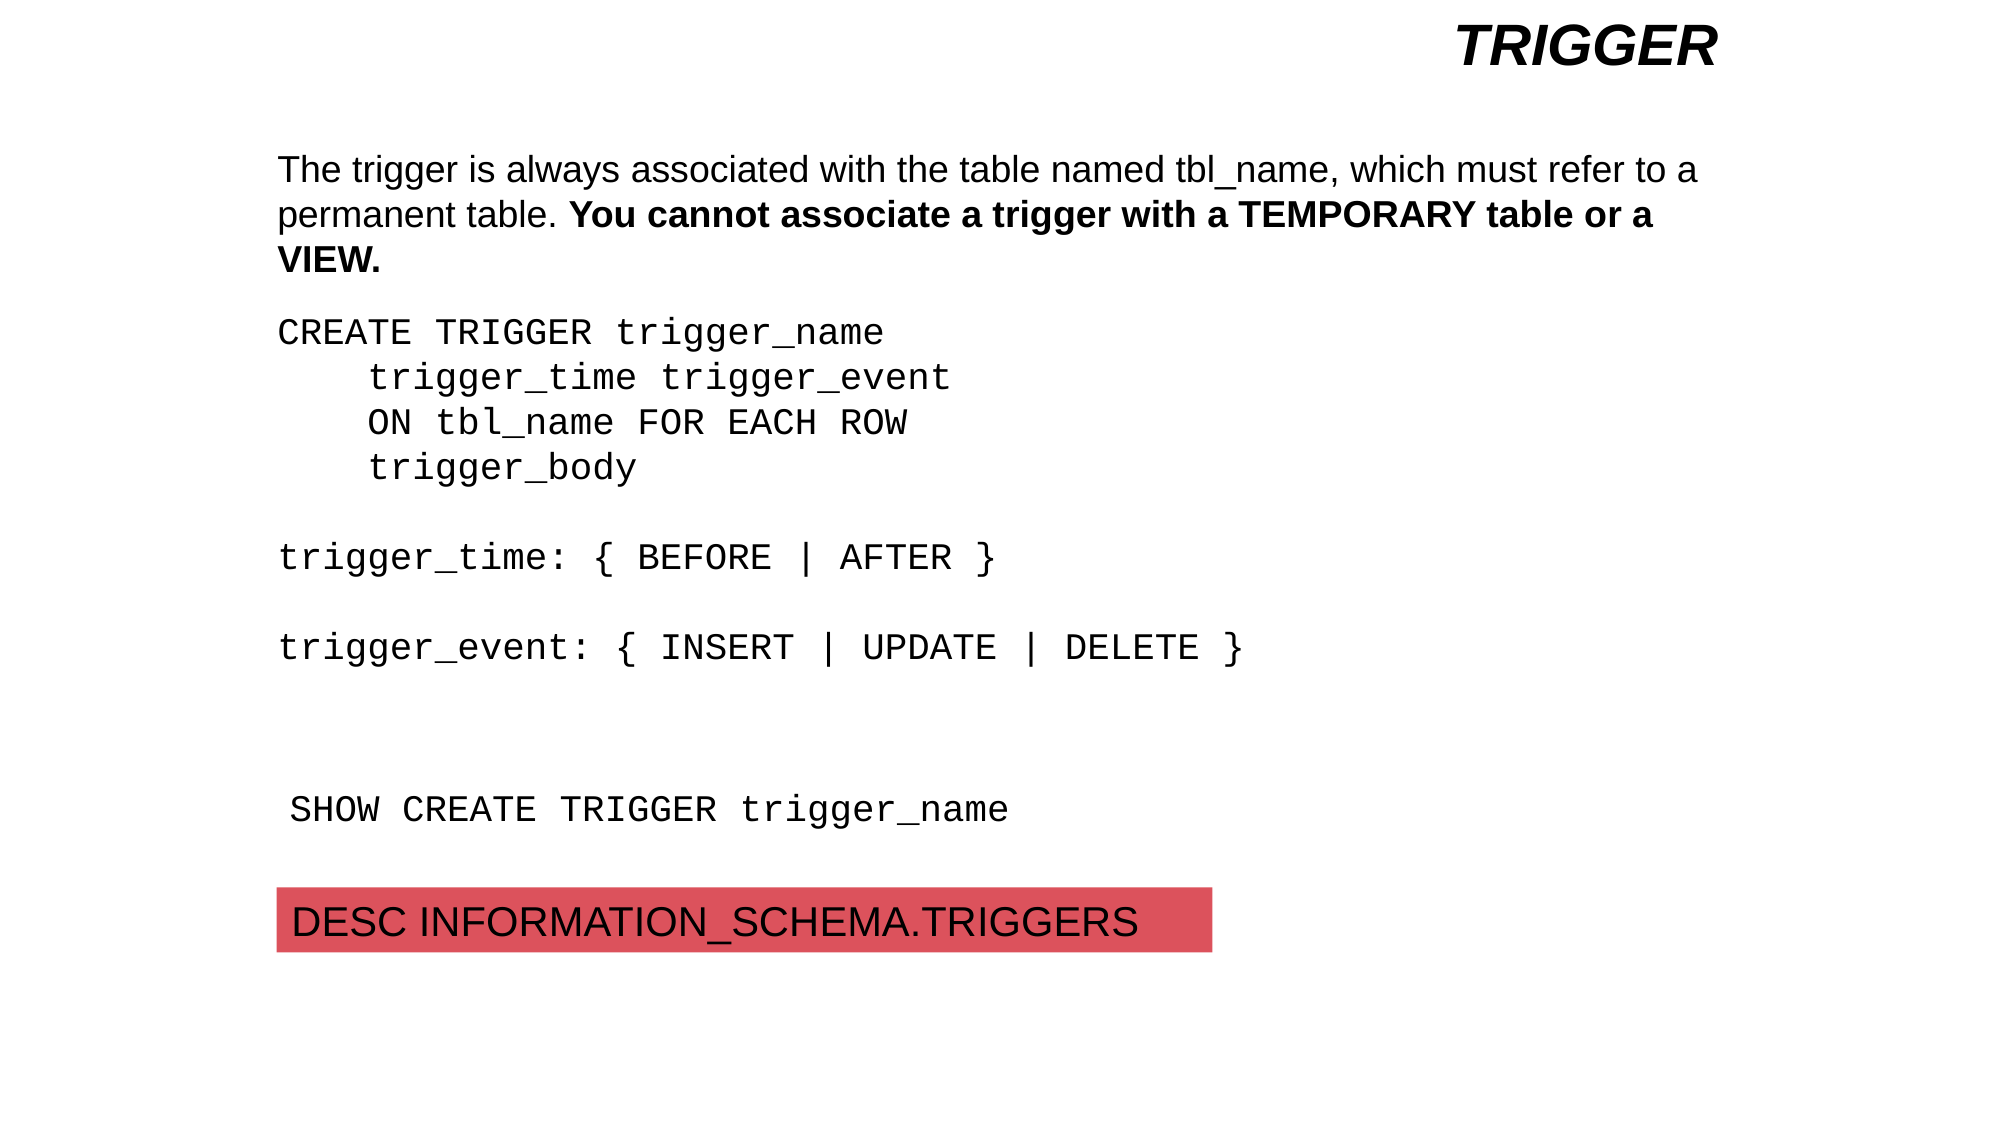

TRIGGER
The trigger is always associated with the table named tbl_name, which must refer to a permanent table. You cannot associate a trigger with a TEMPORARY table or a VIEW.
CREATE TRIGGER trigger_name
 trigger_time trigger_event
 ON tbl_name FOR EACH ROW
 trigger_body
trigger_time: { BEFORE | AFTER }
trigger_event: { INSERT | UPDATE | DELETE }
SHOW CREATE TRIGGER trigger_name
DESC INFORMATION_SCHEMA.TRIGGERS